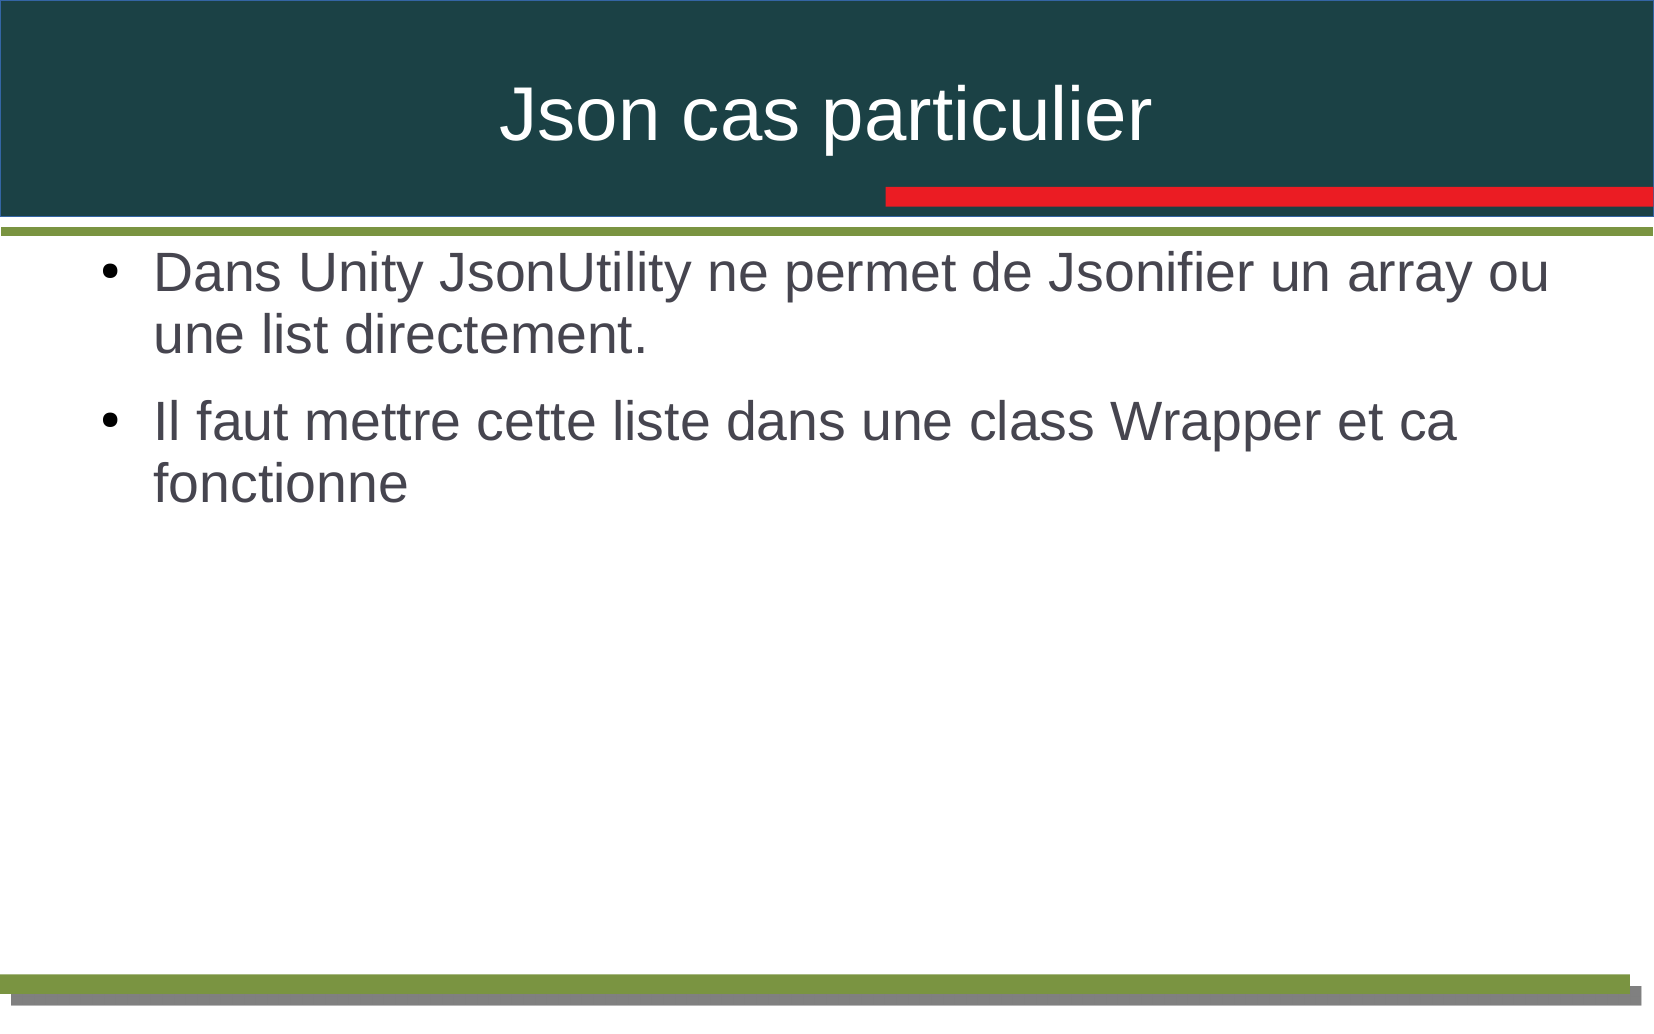

# Json cas particulier
Dans Unity JsonUtility ne permet de Jsonifier un array ou une list directement.
Il faut mettre cette liste dans une class Wrapper et ca fonctionne